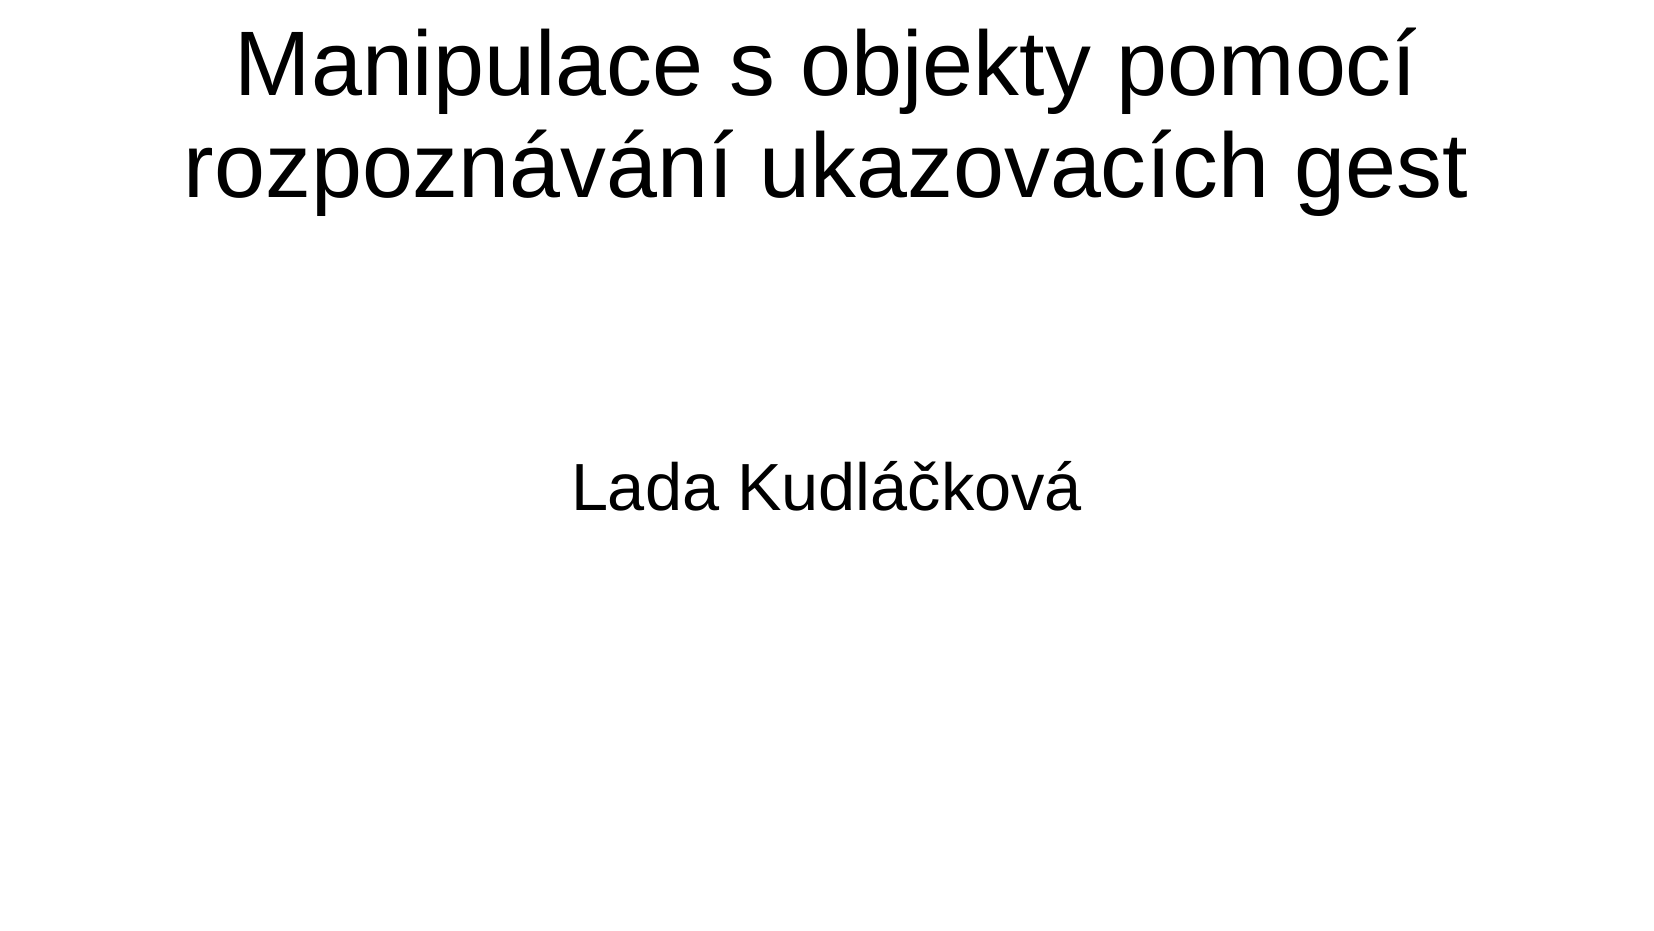

# Manipulace s objekty pomocí rozpoznávání ukazovacích gest
Lada Kudláčková